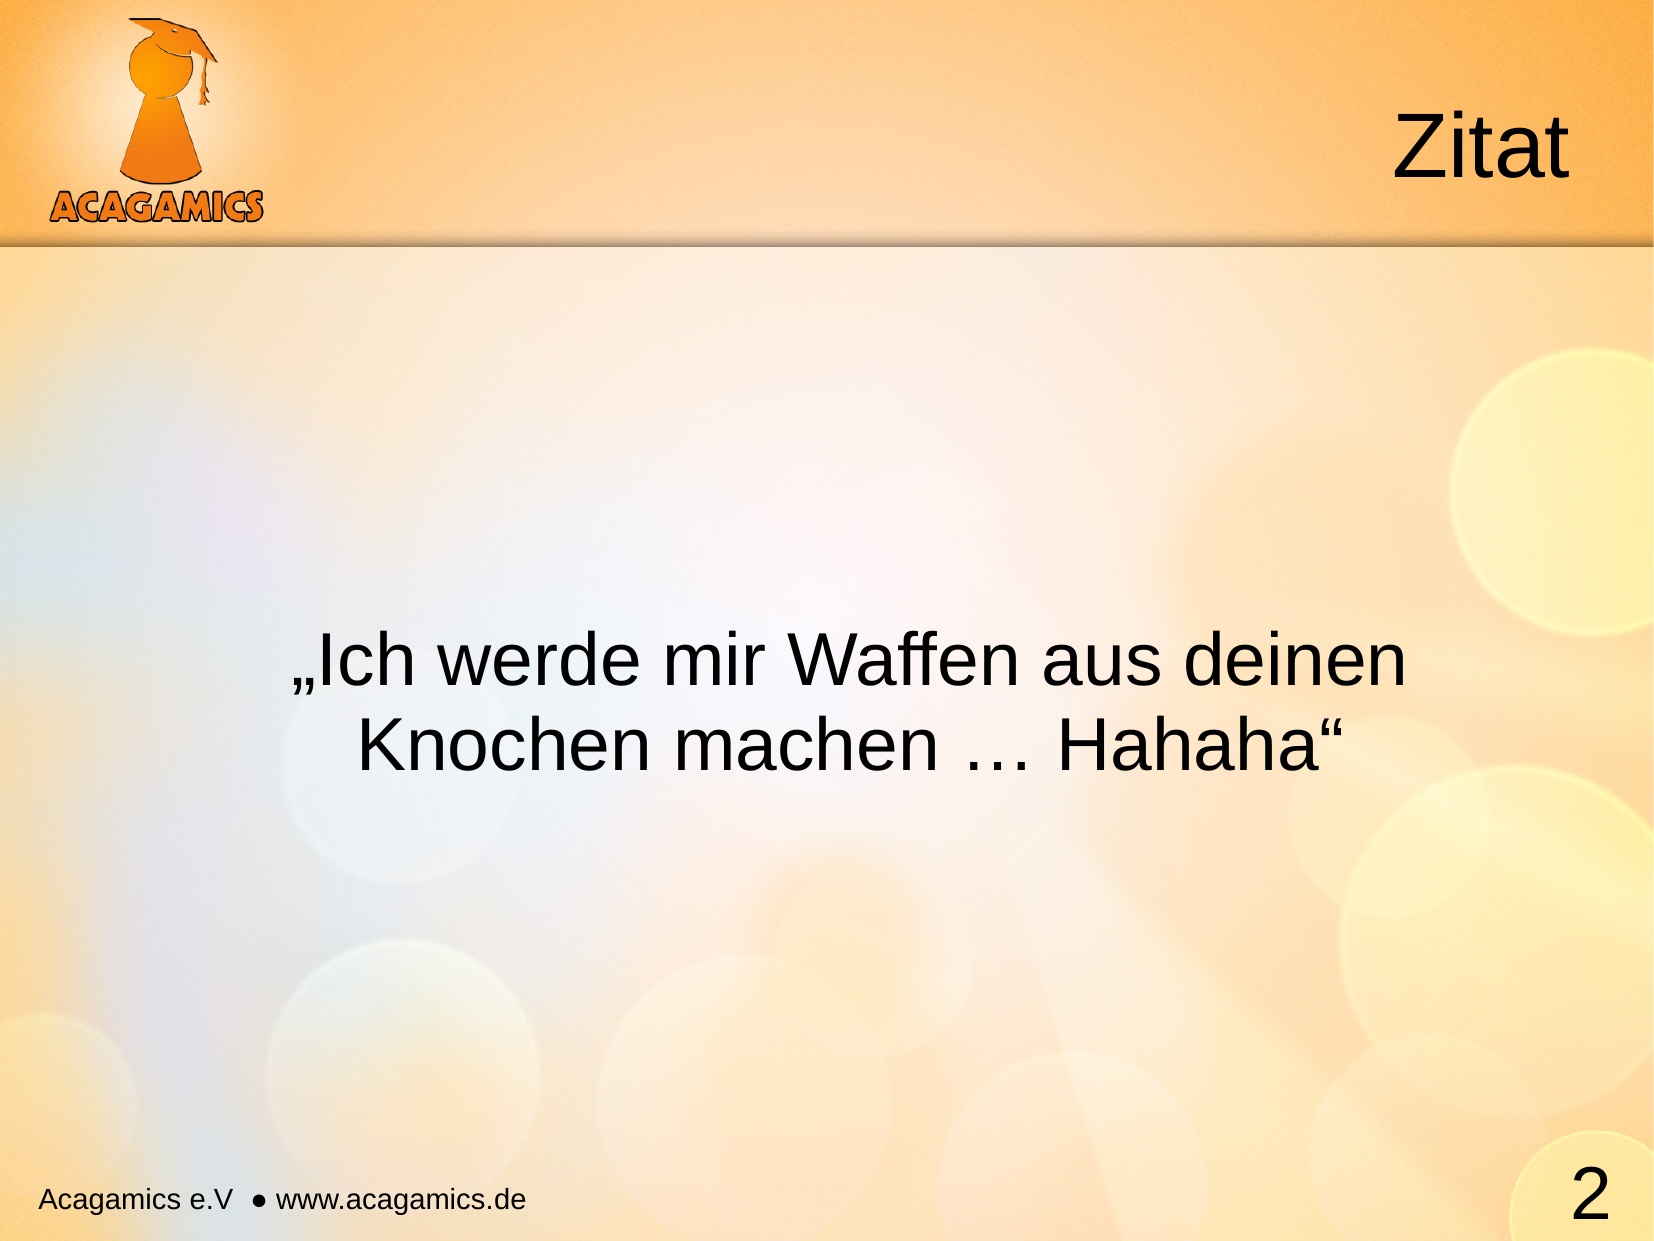

# Zitat
„Ich werde mir Waffen aus deinen Knochen machen … Hahaha“
2